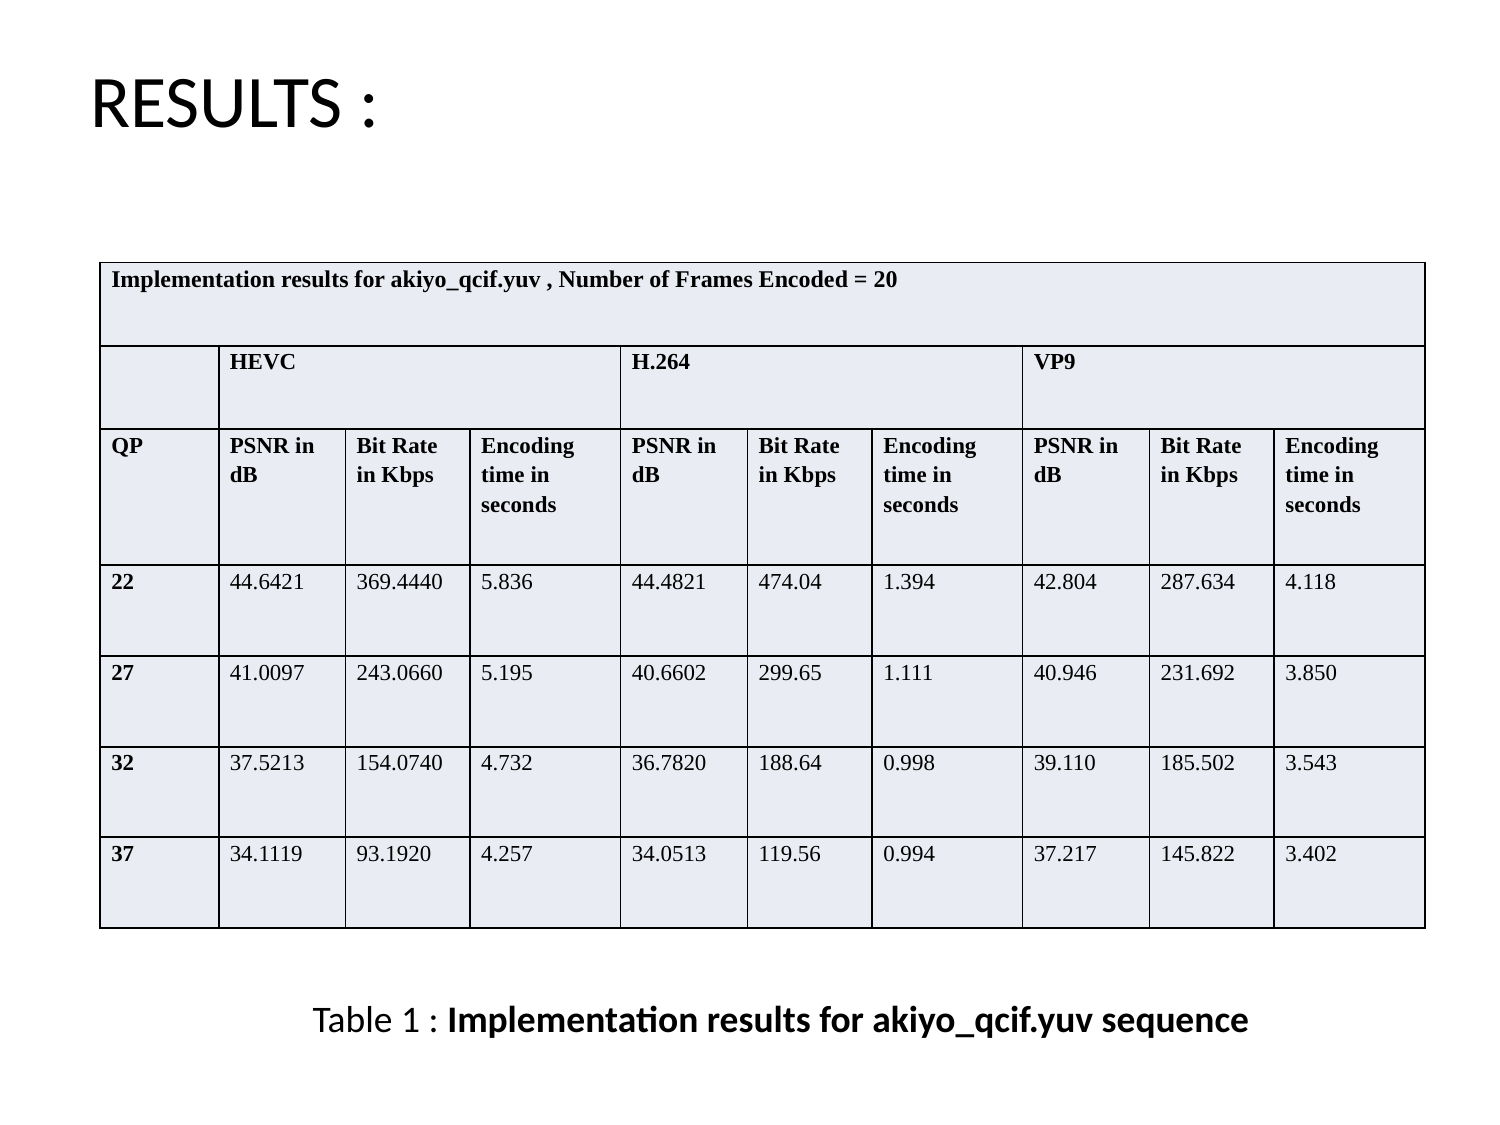

# Results :
| Implementation results for akiyo\_qcif.yuv , Number of Frames Encoded = 20 | | | | | | | | | |
| --- | --- | --- | --- | --- | --- | --- | --- | --- | --- |
| | HEVC | | | H.264 | | | VP9 | | |
| QP | PSNR in dB | Bit Rate in Kbps | Encoding time in seconds | PSNR in dB | Bit Rate in Kbps | Encoding time in seconds | PSNR in dB | Bit Rate in Kbps | Encoding time in seconds |
| 22 | 44.6421 | 369.4440 | 5.836 | 44.4821 | 474.04 | 1.394 | 42.804 | 287.634 | 4.118 |
| 27 | 41.0097 | 243.0660 | 5.195 | 40.6602 | 299.65 | 1.111 | 40.946 | 231.692 | 3.850 |
| 32 | 37.5213 | 154.0740 | 4.732 | 36.7820 | 188.64 | 0.998 | 39.110 | 185.502 | 3.543 |
| 37 | 34.1119 | 93.1920 | 4.257 | 34.0513 | 119.56 | 0.994 | 37.217 | 145.822 | 3.402 |
Table 1 : Implementation results for akiyo_qcif.yuv sequence